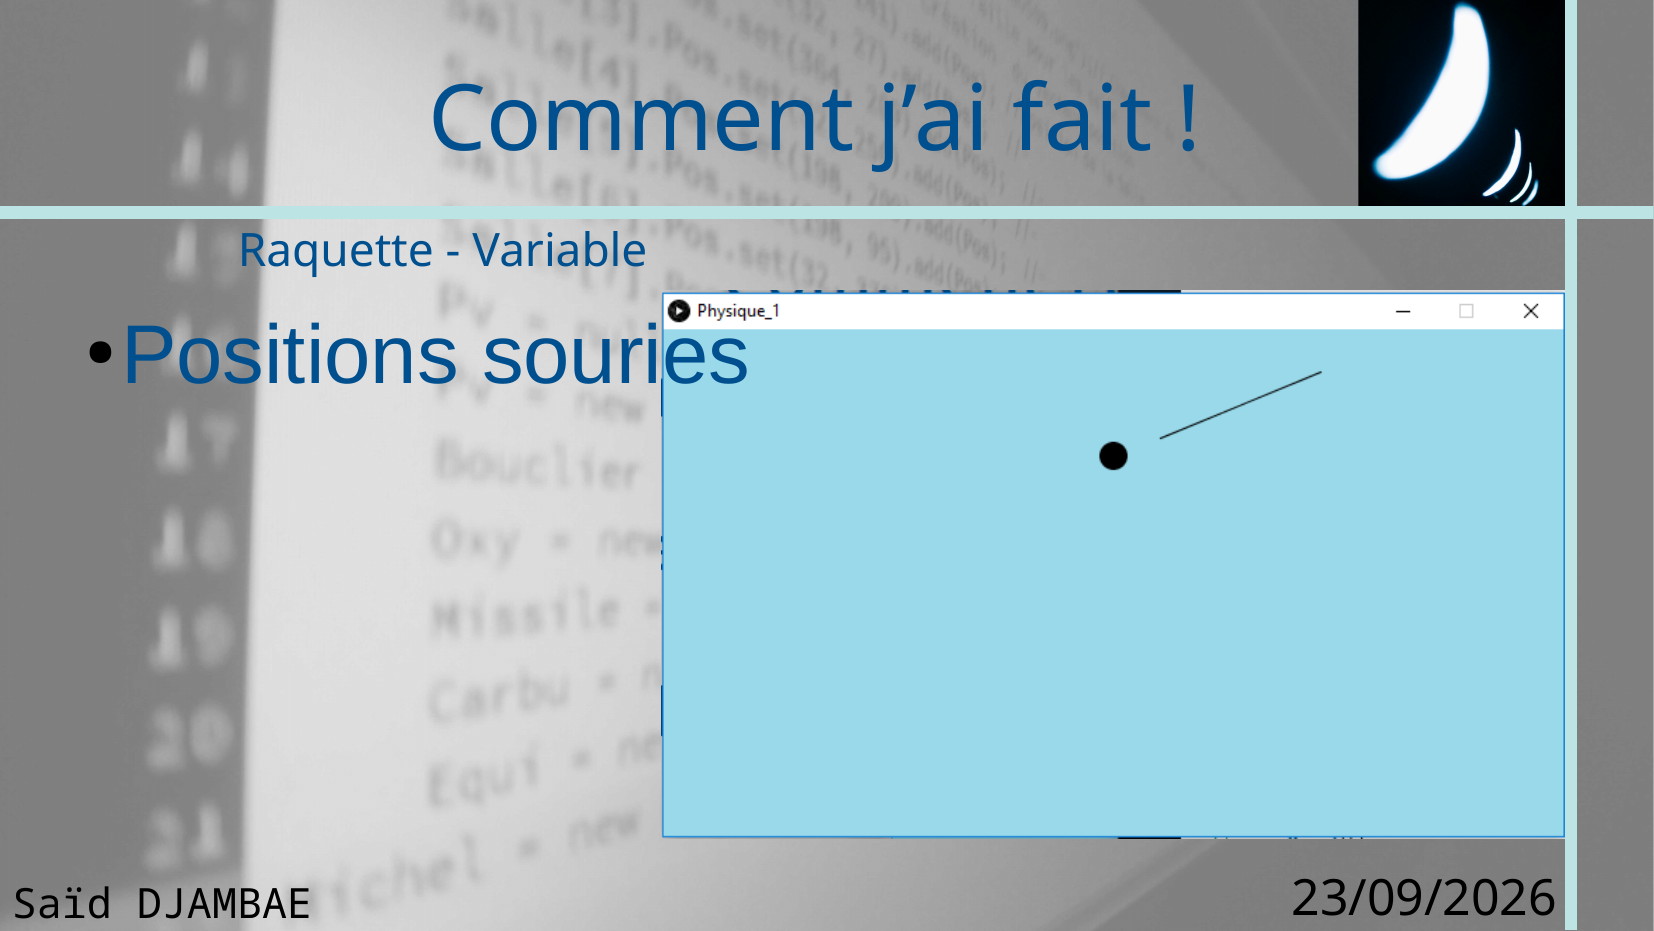

# Comment j’ai fait !
Raquette - Variable
Positions souries